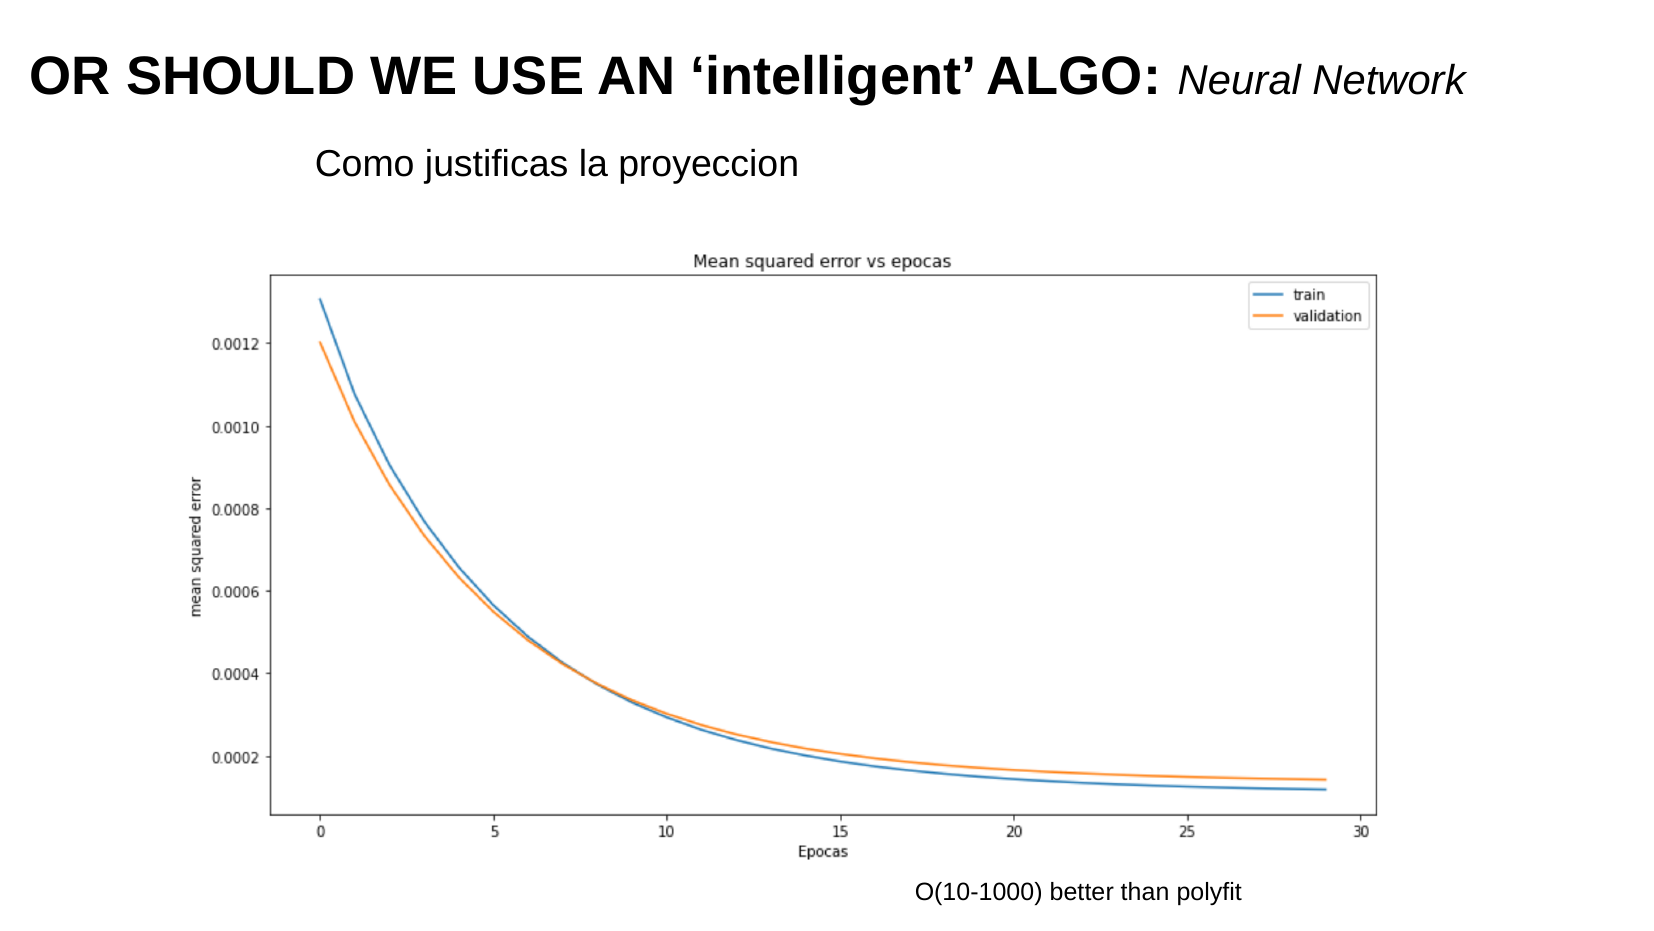

OR SHOULD WE USE AN ‘intelligent’ ALGO: Neural Network
Como justificas la proyeccion
O(10-1000) better than polyfit